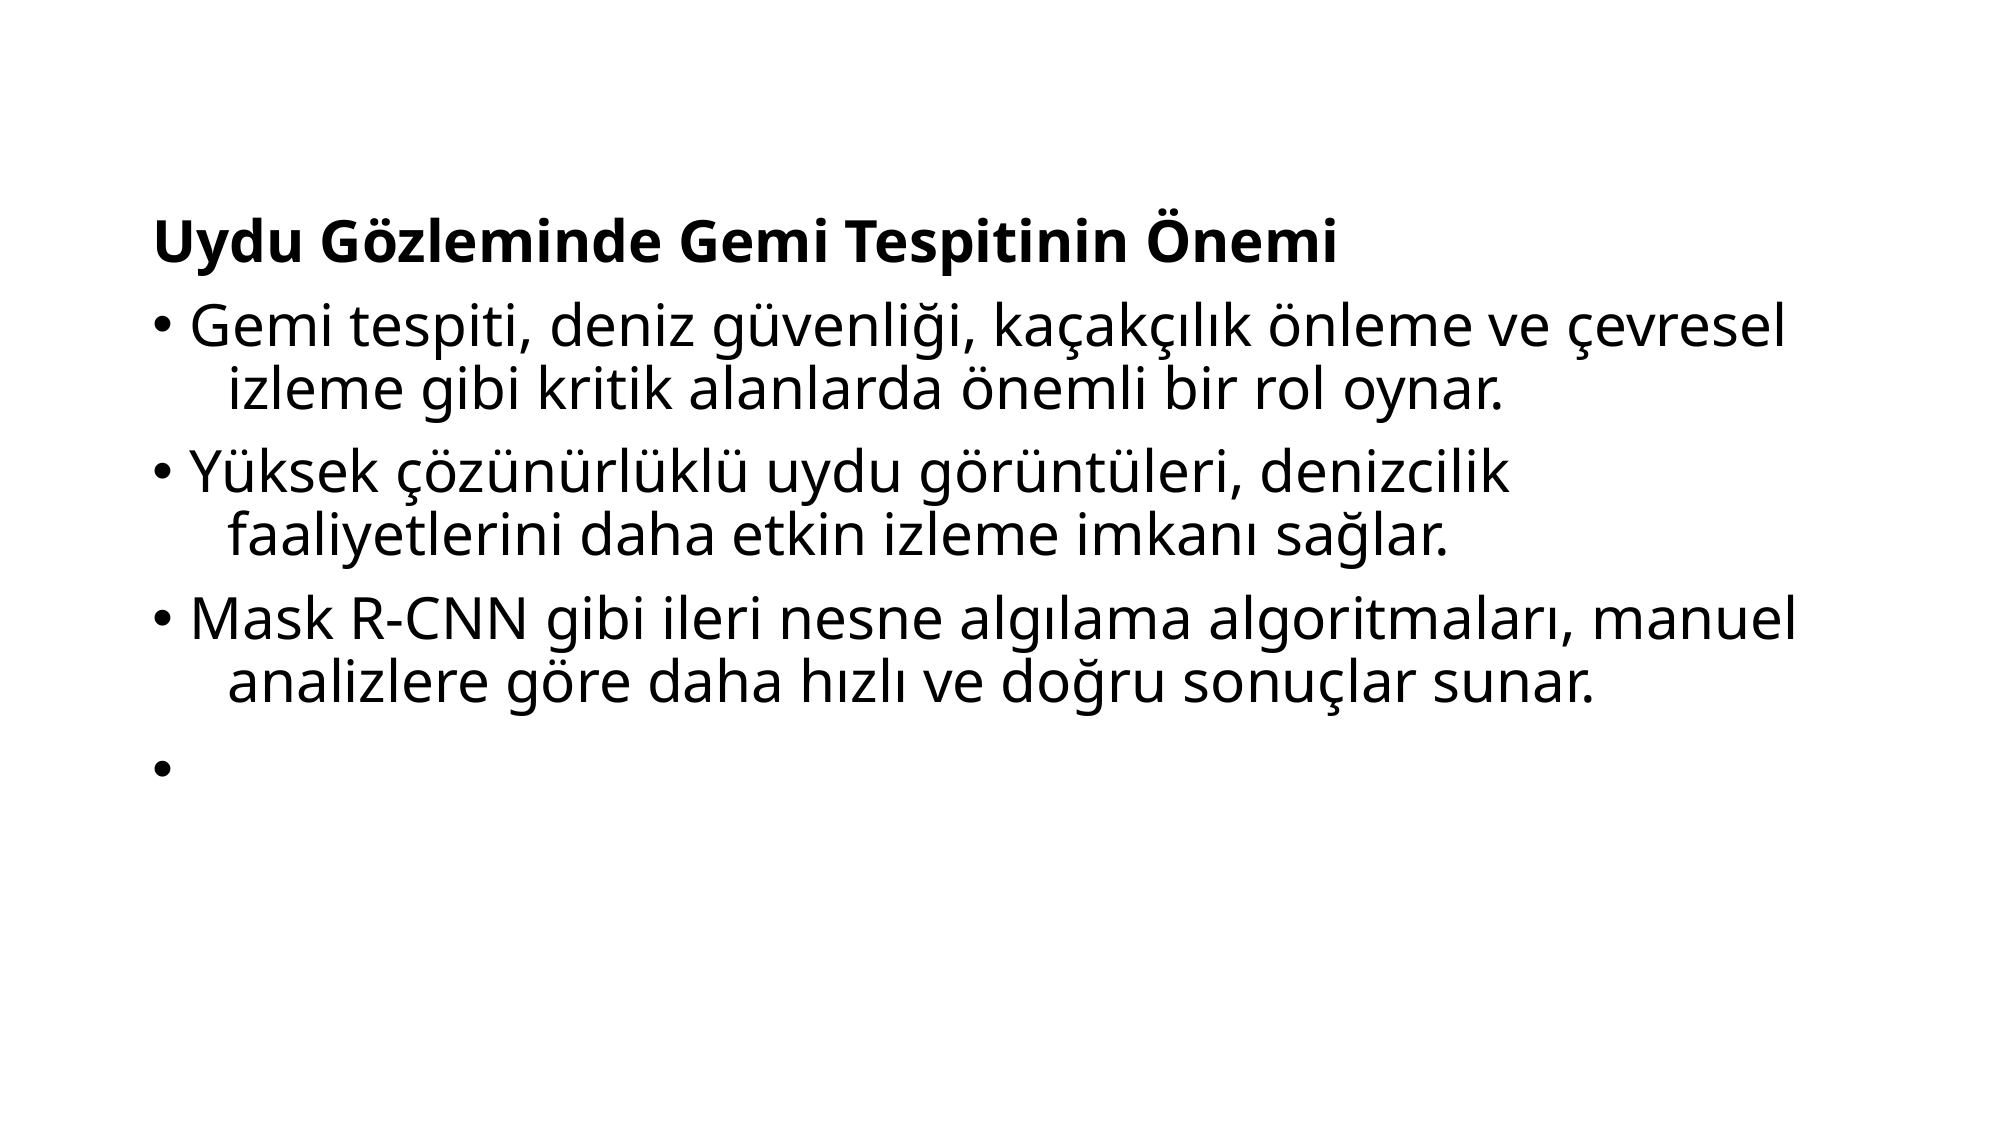

# Uydu Gözleminde Gemi Tespitinin Önemi
Gemi tespiti, deniz güvenliği, kaçakçılık önleme ve çevresel izleme gibi kritik alanlarda önemli bir rol oynar.
Yüksek çözünürlüklü uydu görüntüleri, denizcilik faaliyetlerini daha etkin izleme imkanı sağlar.
Mask R-CNN gibi ileri nesne algılama algoritmaları, manuel analizlere göre daha hızlı ve doğru sonuçlar sunar.